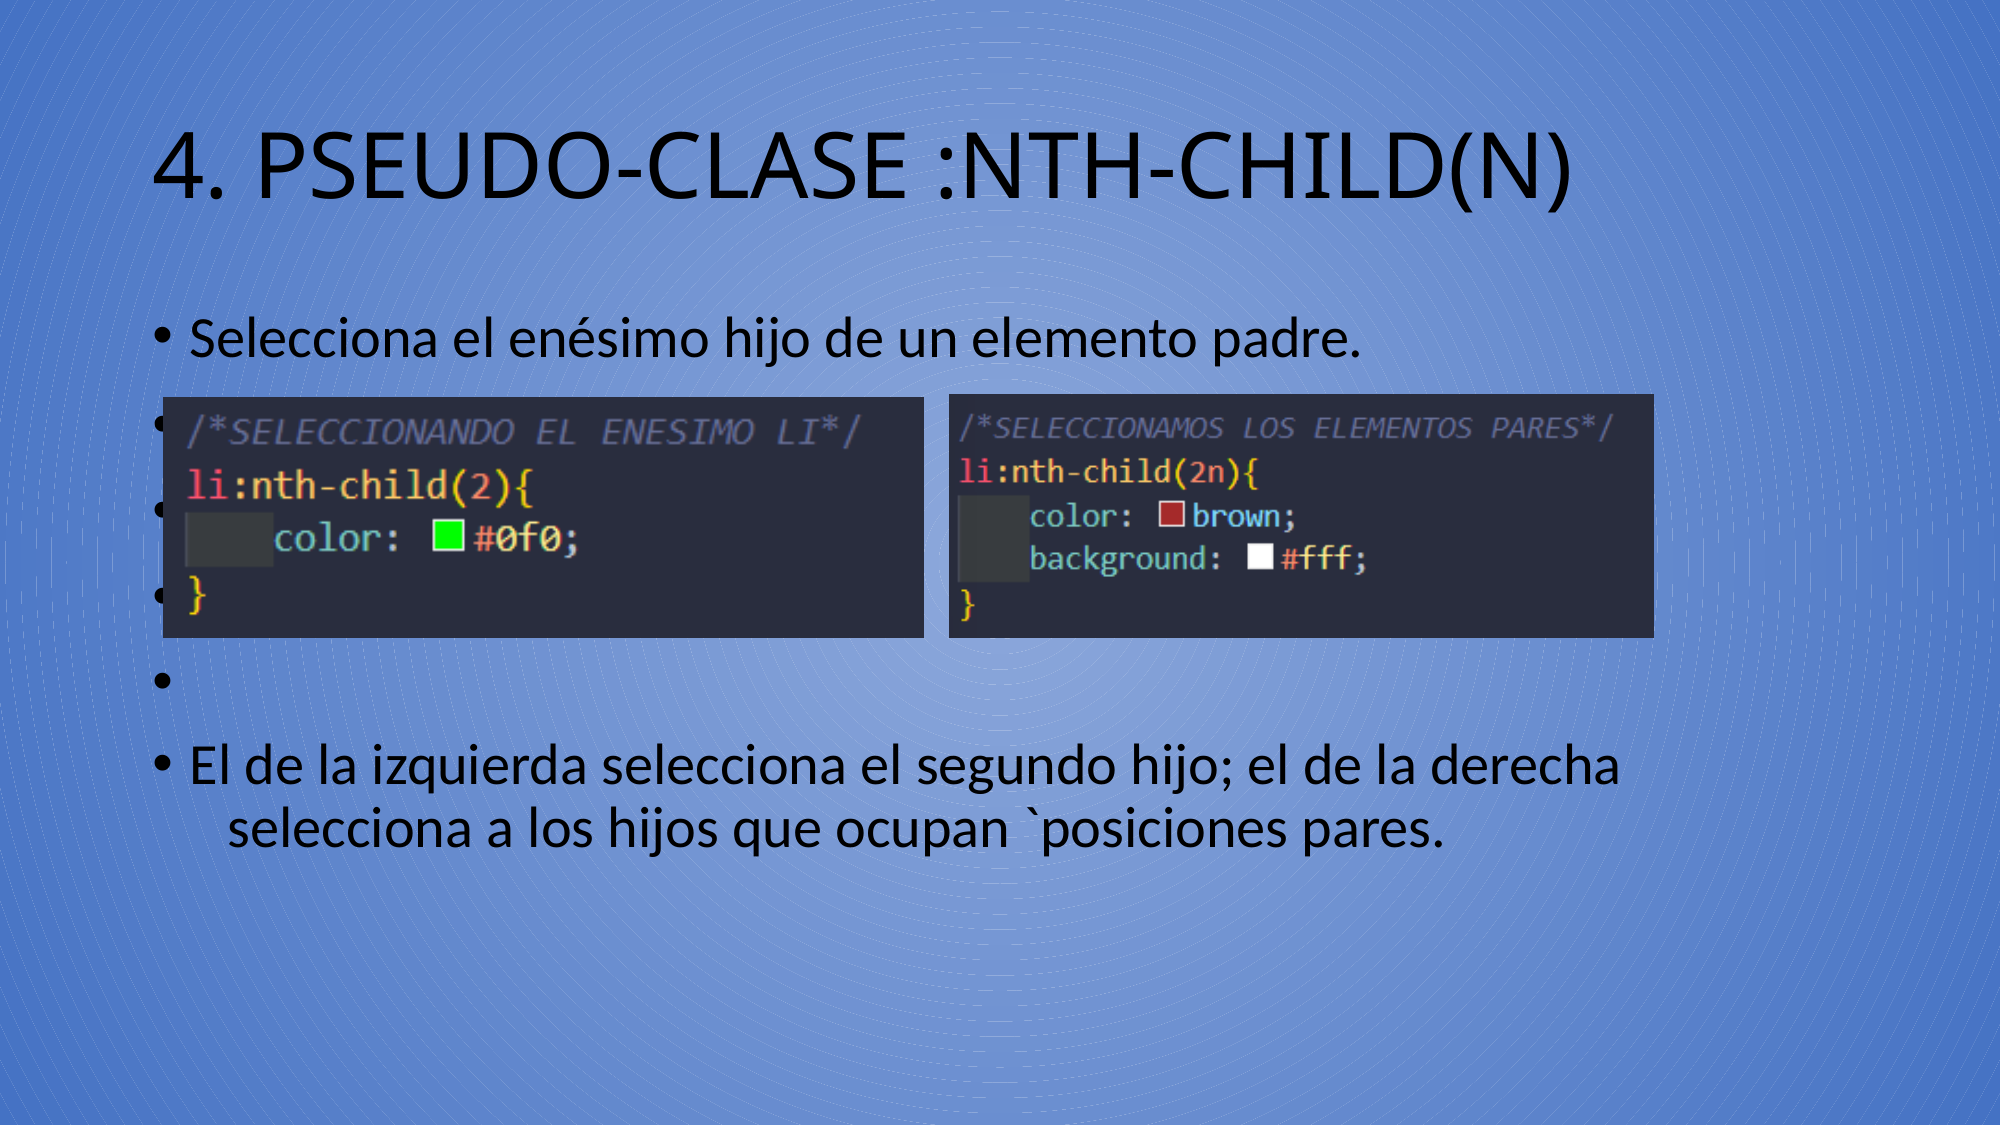

# 4. PSEUDO-CLASE :NTH-CHILD(N)
Selecciona el enésimo hijo de un elemento padre.
El de la izquierda selecciona el segundo hijo; el de la derecha selecciona a los hijos que ocupan `posiciones pares.